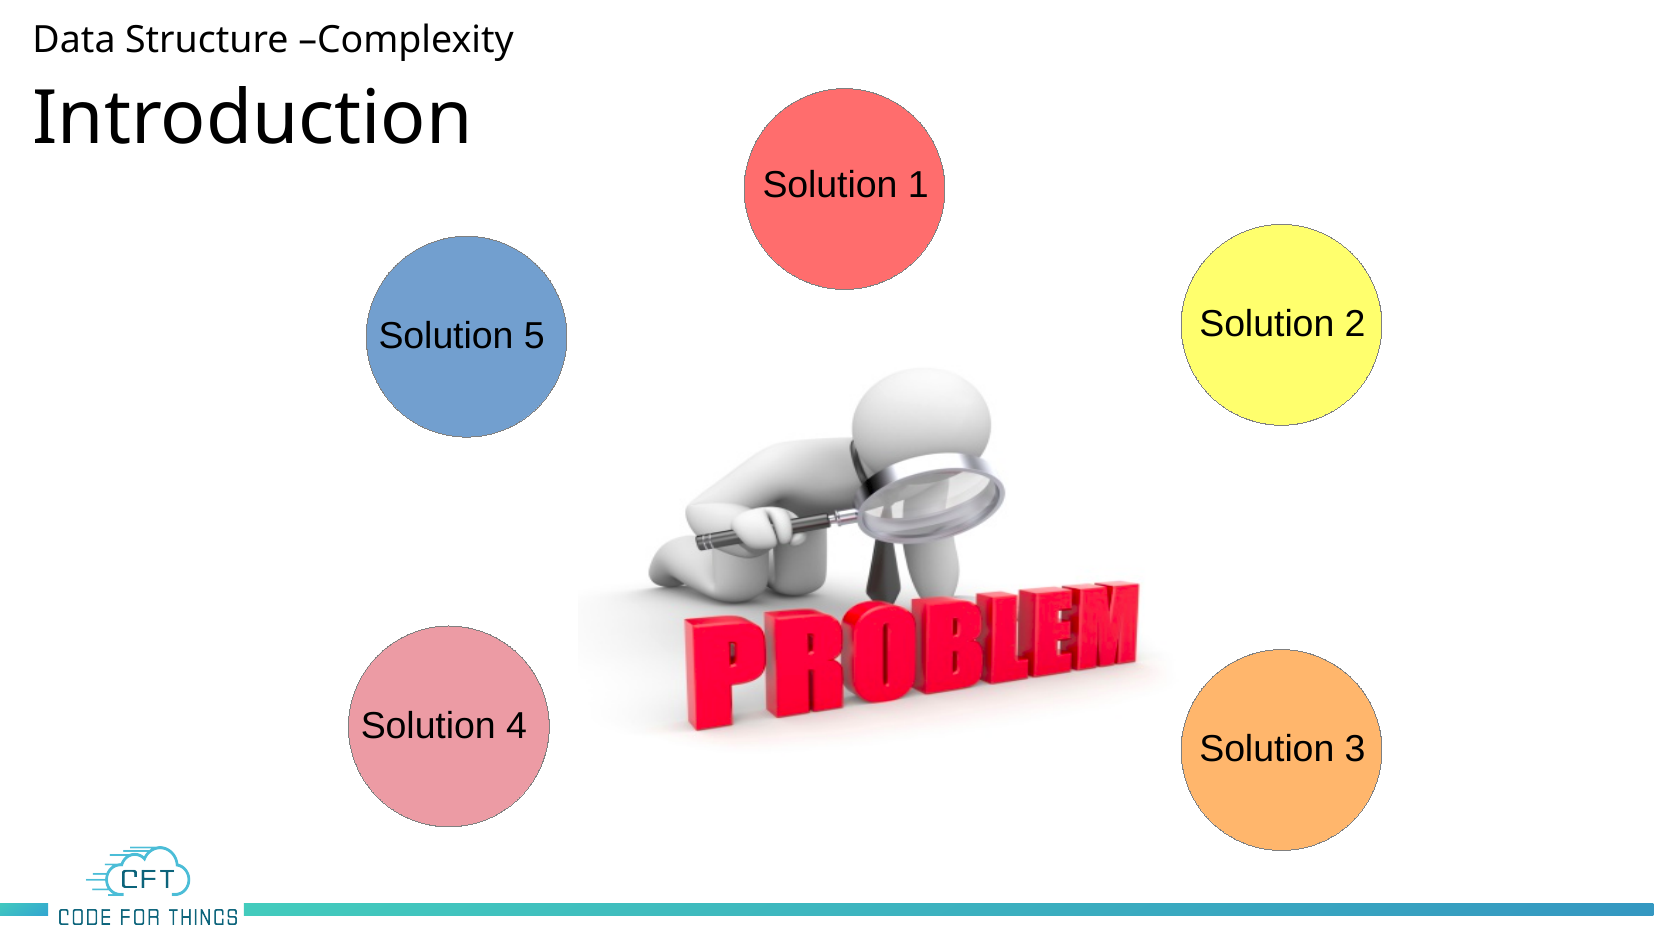

# Data Structure –Complexity Introduction
Solution 1
Solution 2
Solution 5
Solution 4
Solution 3